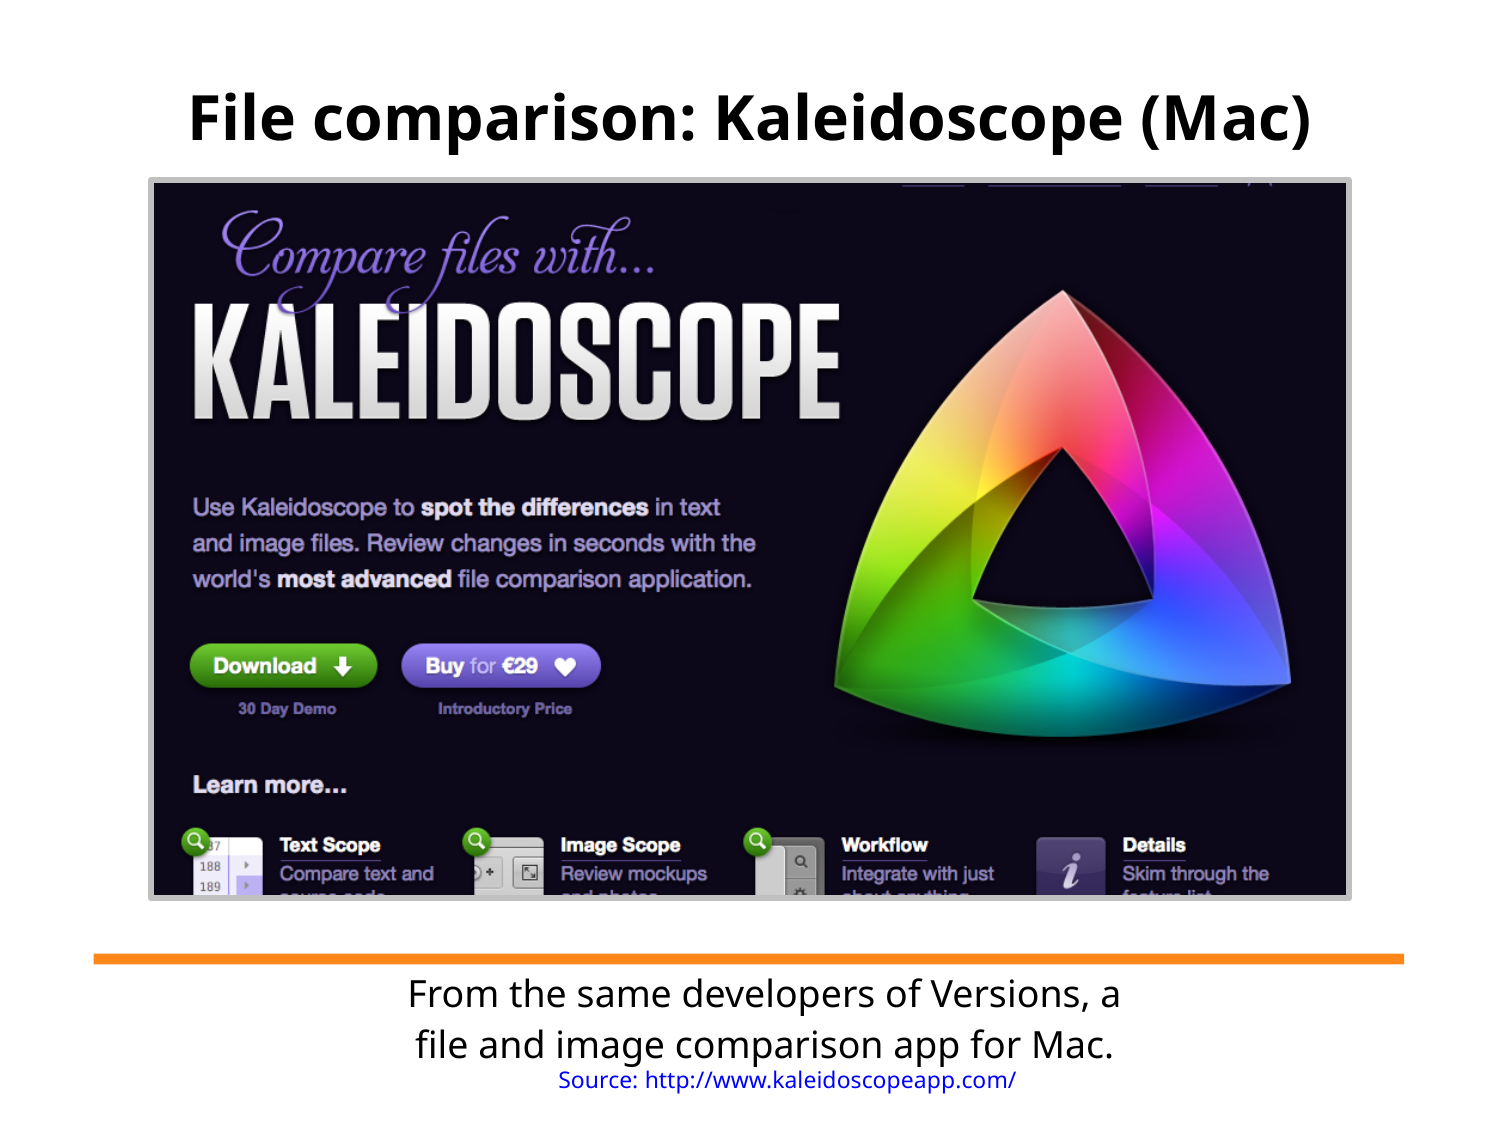

# File comparison: Kaleidoscope (Mac)
From the same developers of Versions, a file and image comparison app for Mac.
Source: http://www.kaleidoscopeapp.com/